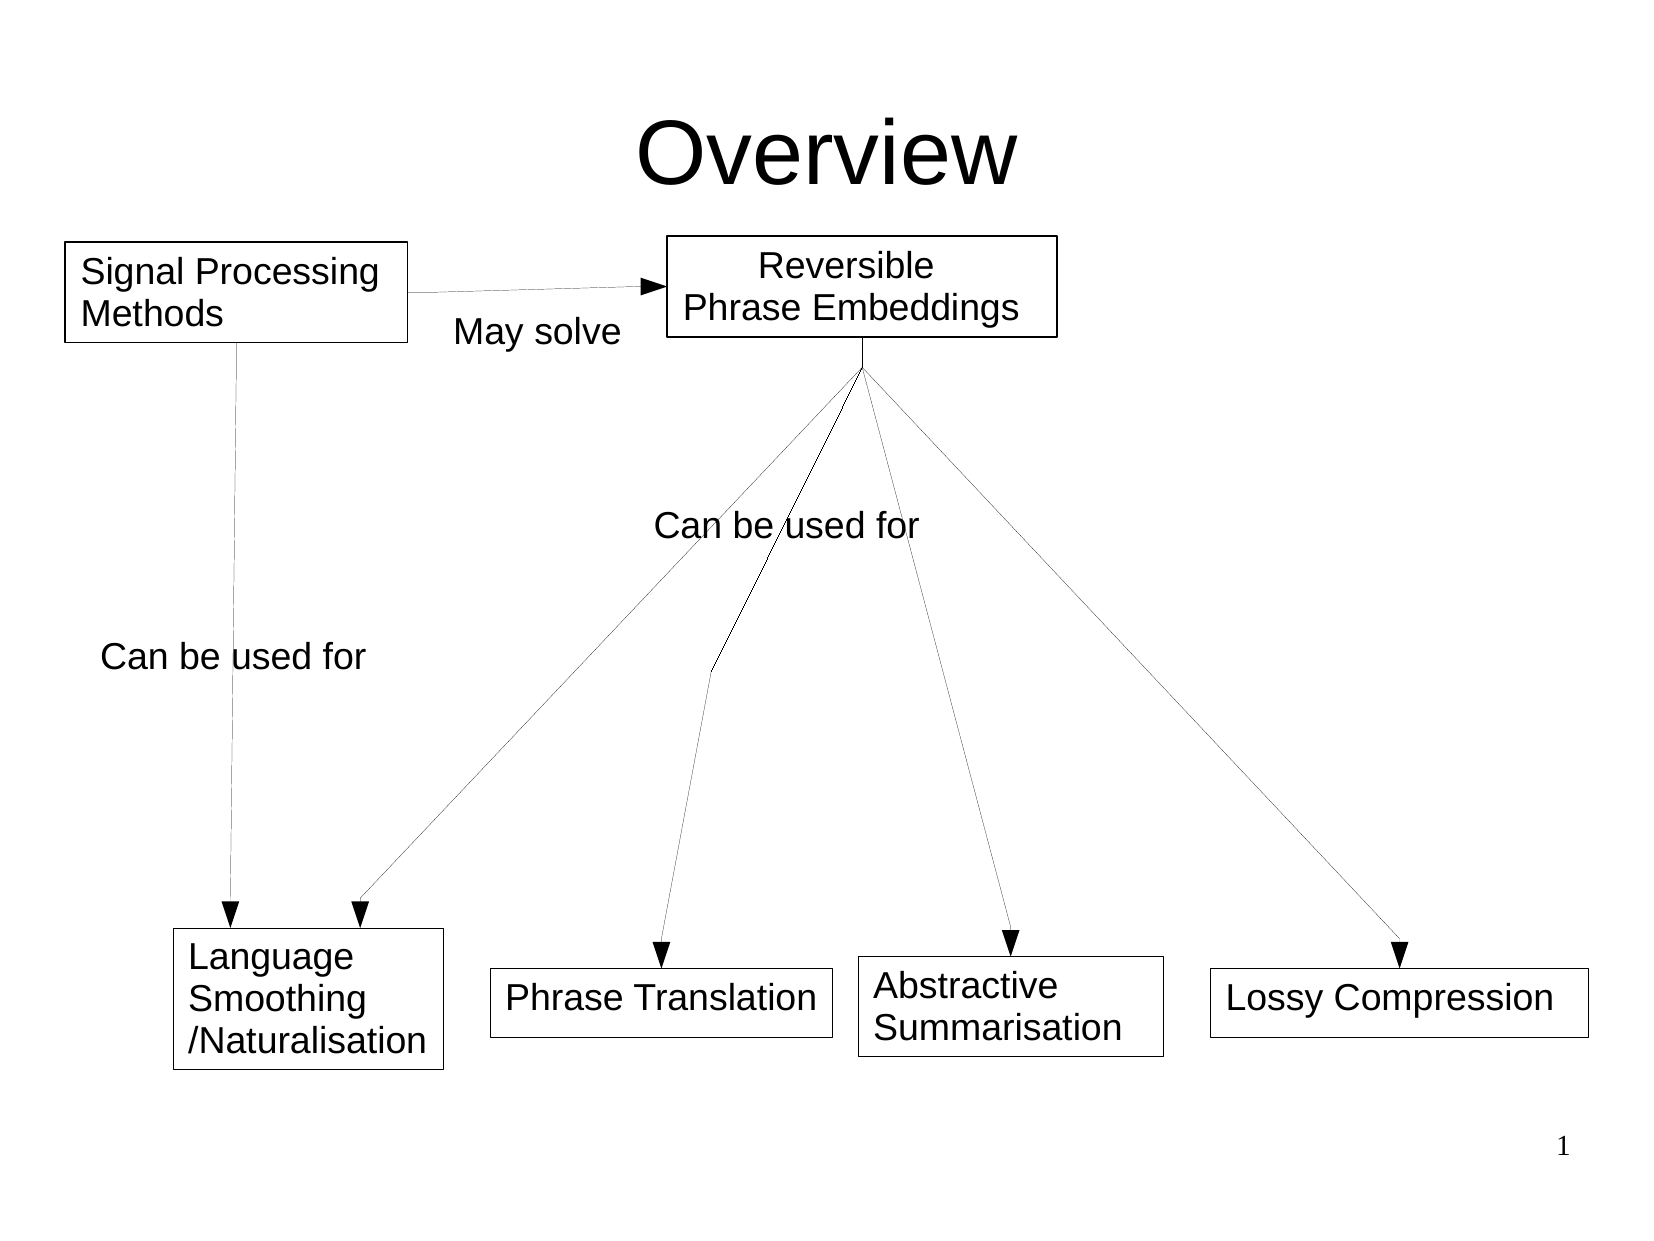

# Overview
Reversible
Phrase Embeddings
Signal Processing Methods
Language
Smoothing
/Naturalisation
Abstractive Summarisation
Phrase Translation
Lossy Compression
1